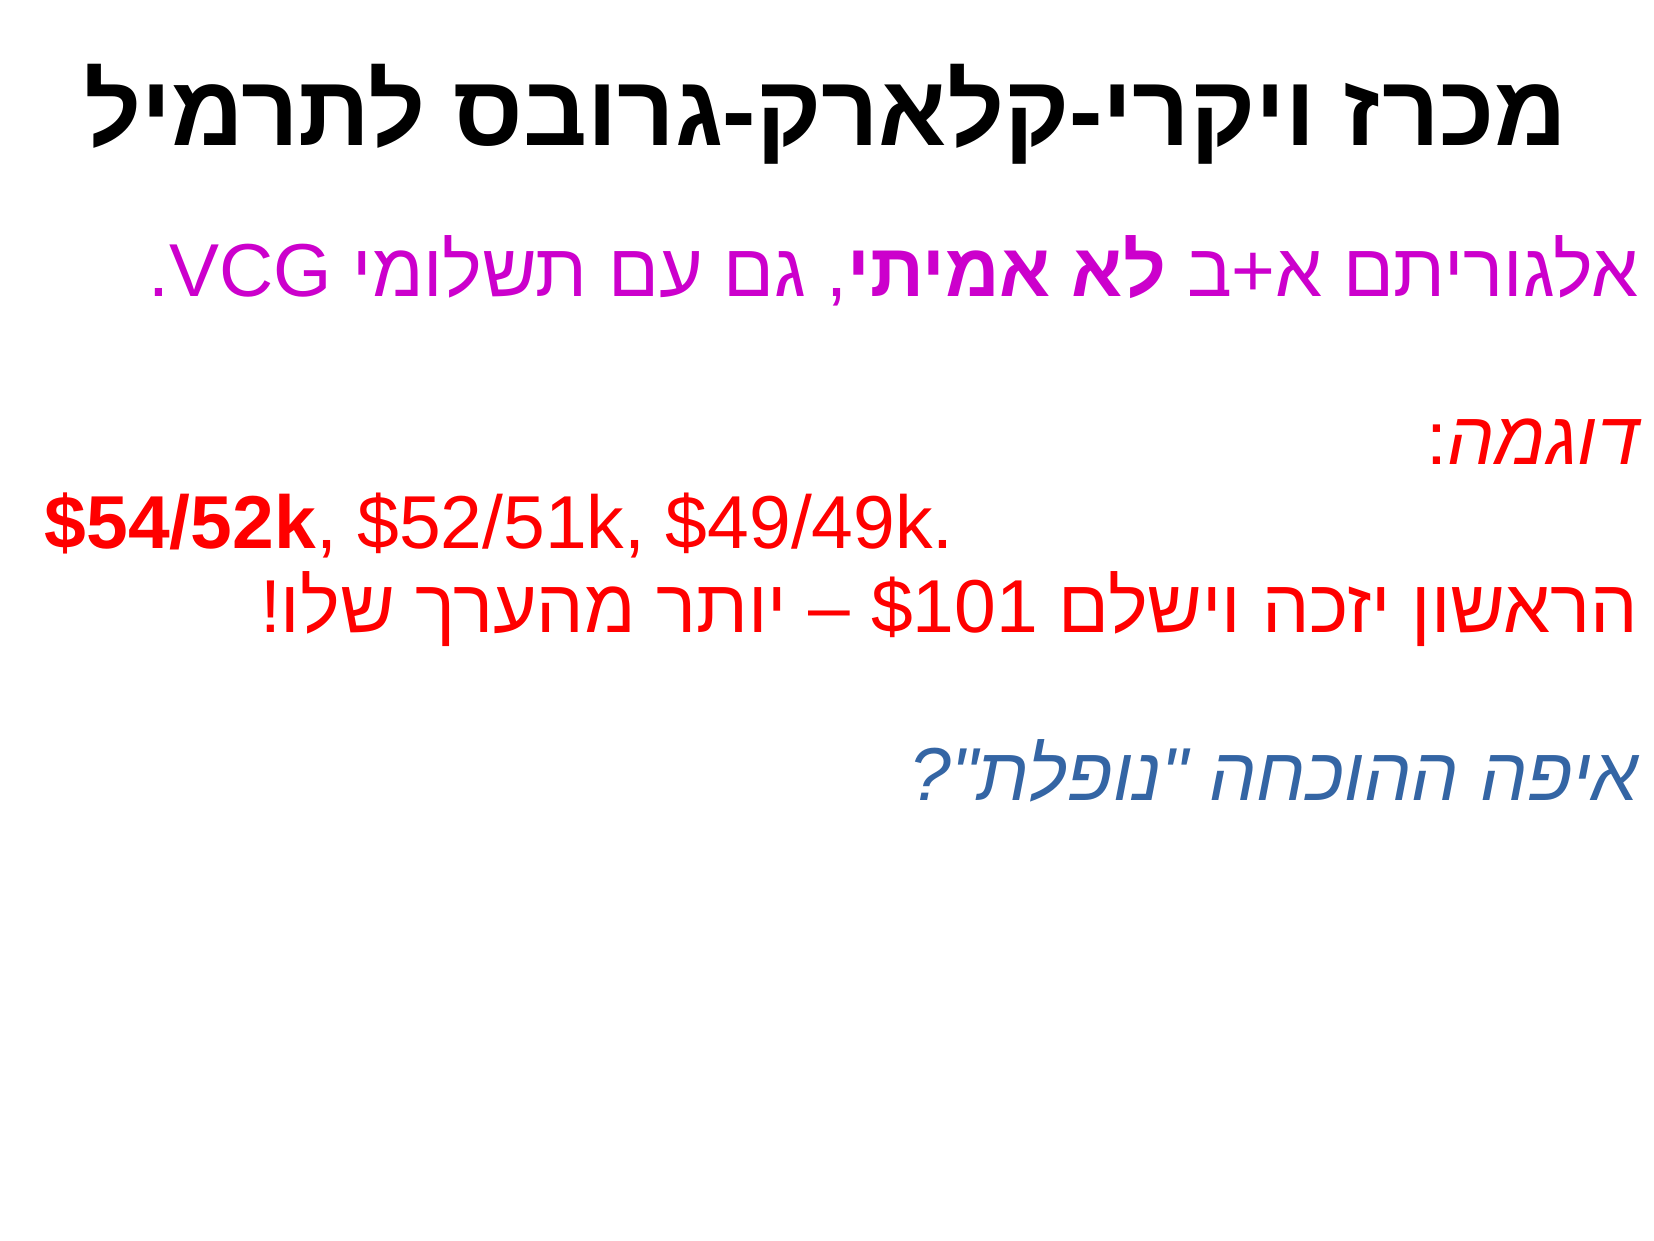

# מכרז ויקרי-קלארק-גרובס לתרמיל
אלגוריתם א+ב לא אמיתי, גם עם תשלומי VCG.
דוגמה:
$54/52k, $52/51k, $49/49k.
הראשון יזכה וישלם $101 – יותר מהערך שלו!
איפה ההוכחה "נופלת"?